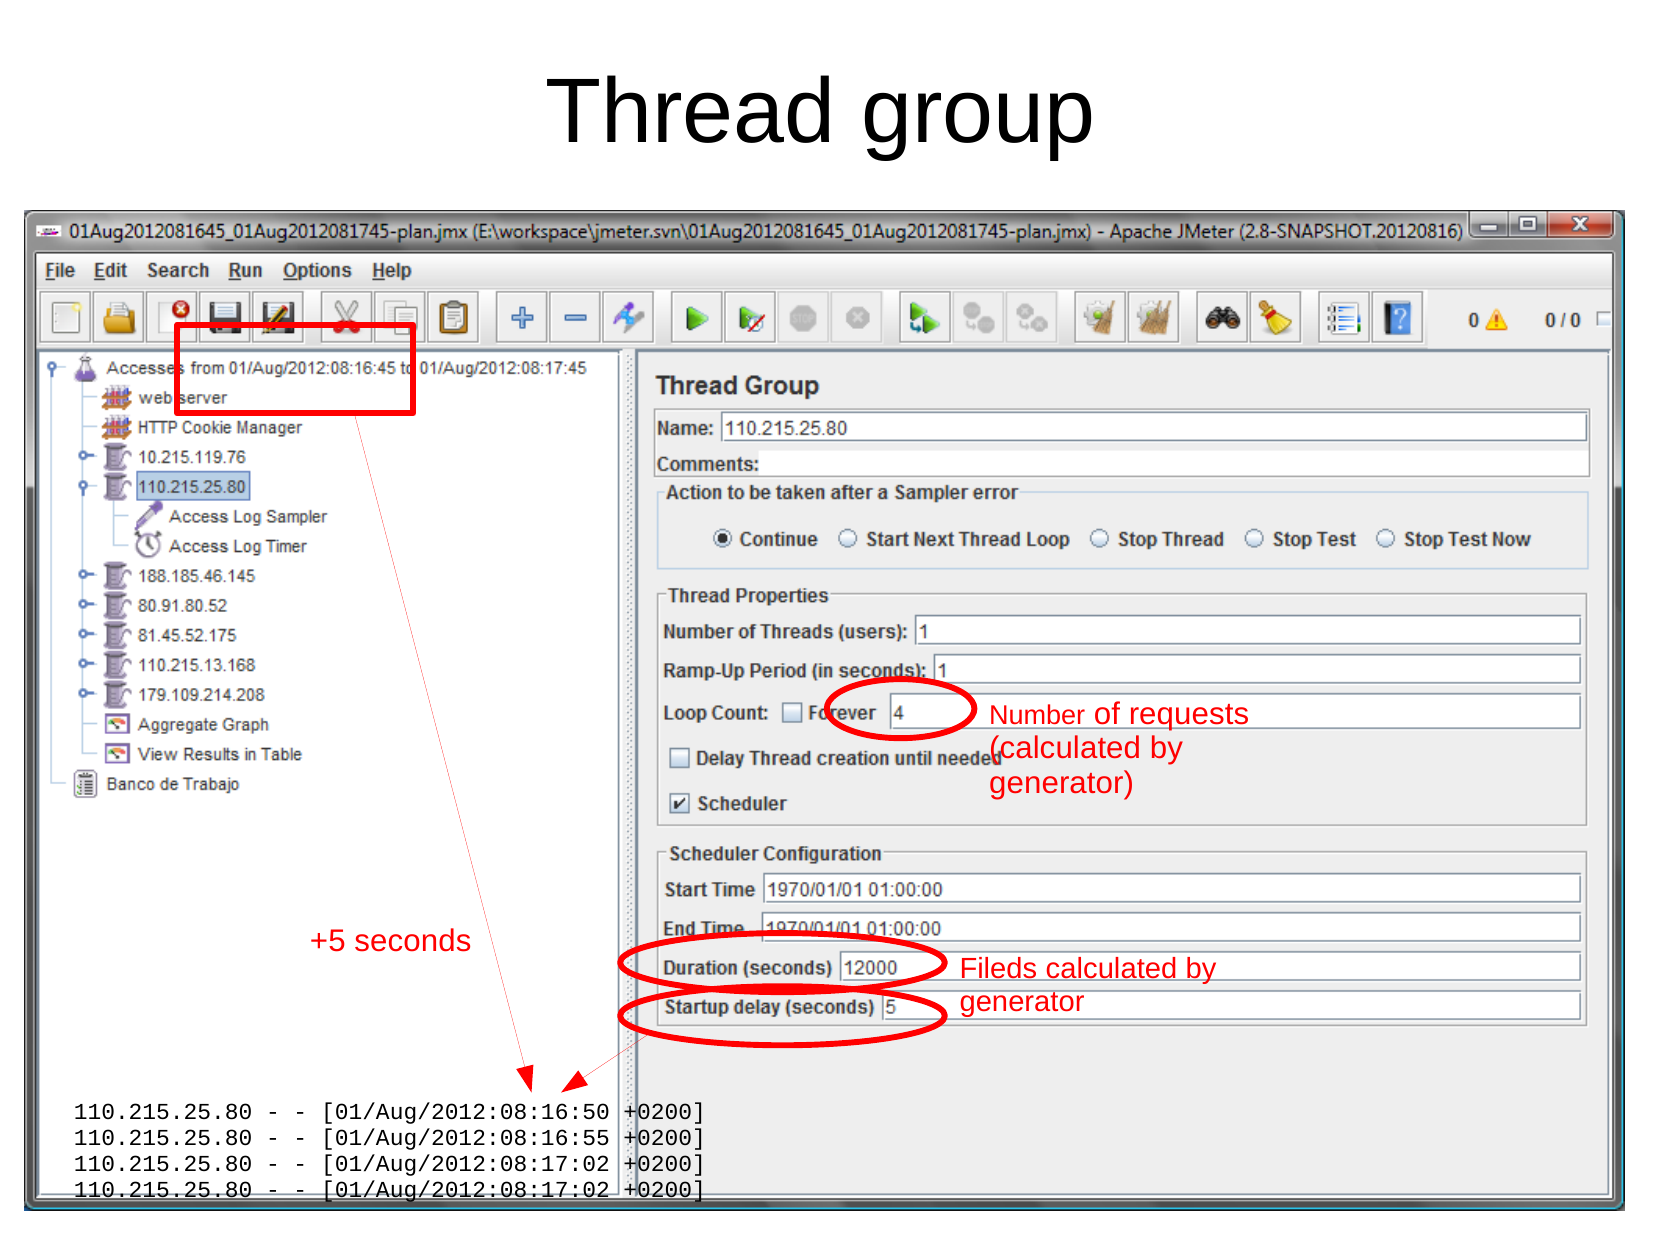

# Thread group
Number of requests
(calculated by generator)
+5 seconds
Fileds calculated by generator
110.215.25.80 - - [01/Aug/2012:08:16:50 +0200]
110.215.25.80 - - [01/Aug/2012:08:16:55 +0200]
110.215.25.80 - - [01/Aug/2012:08:17:02 +0200]
110.215.25.80 - - [01/Aug/2012:08:17:02 +0200]